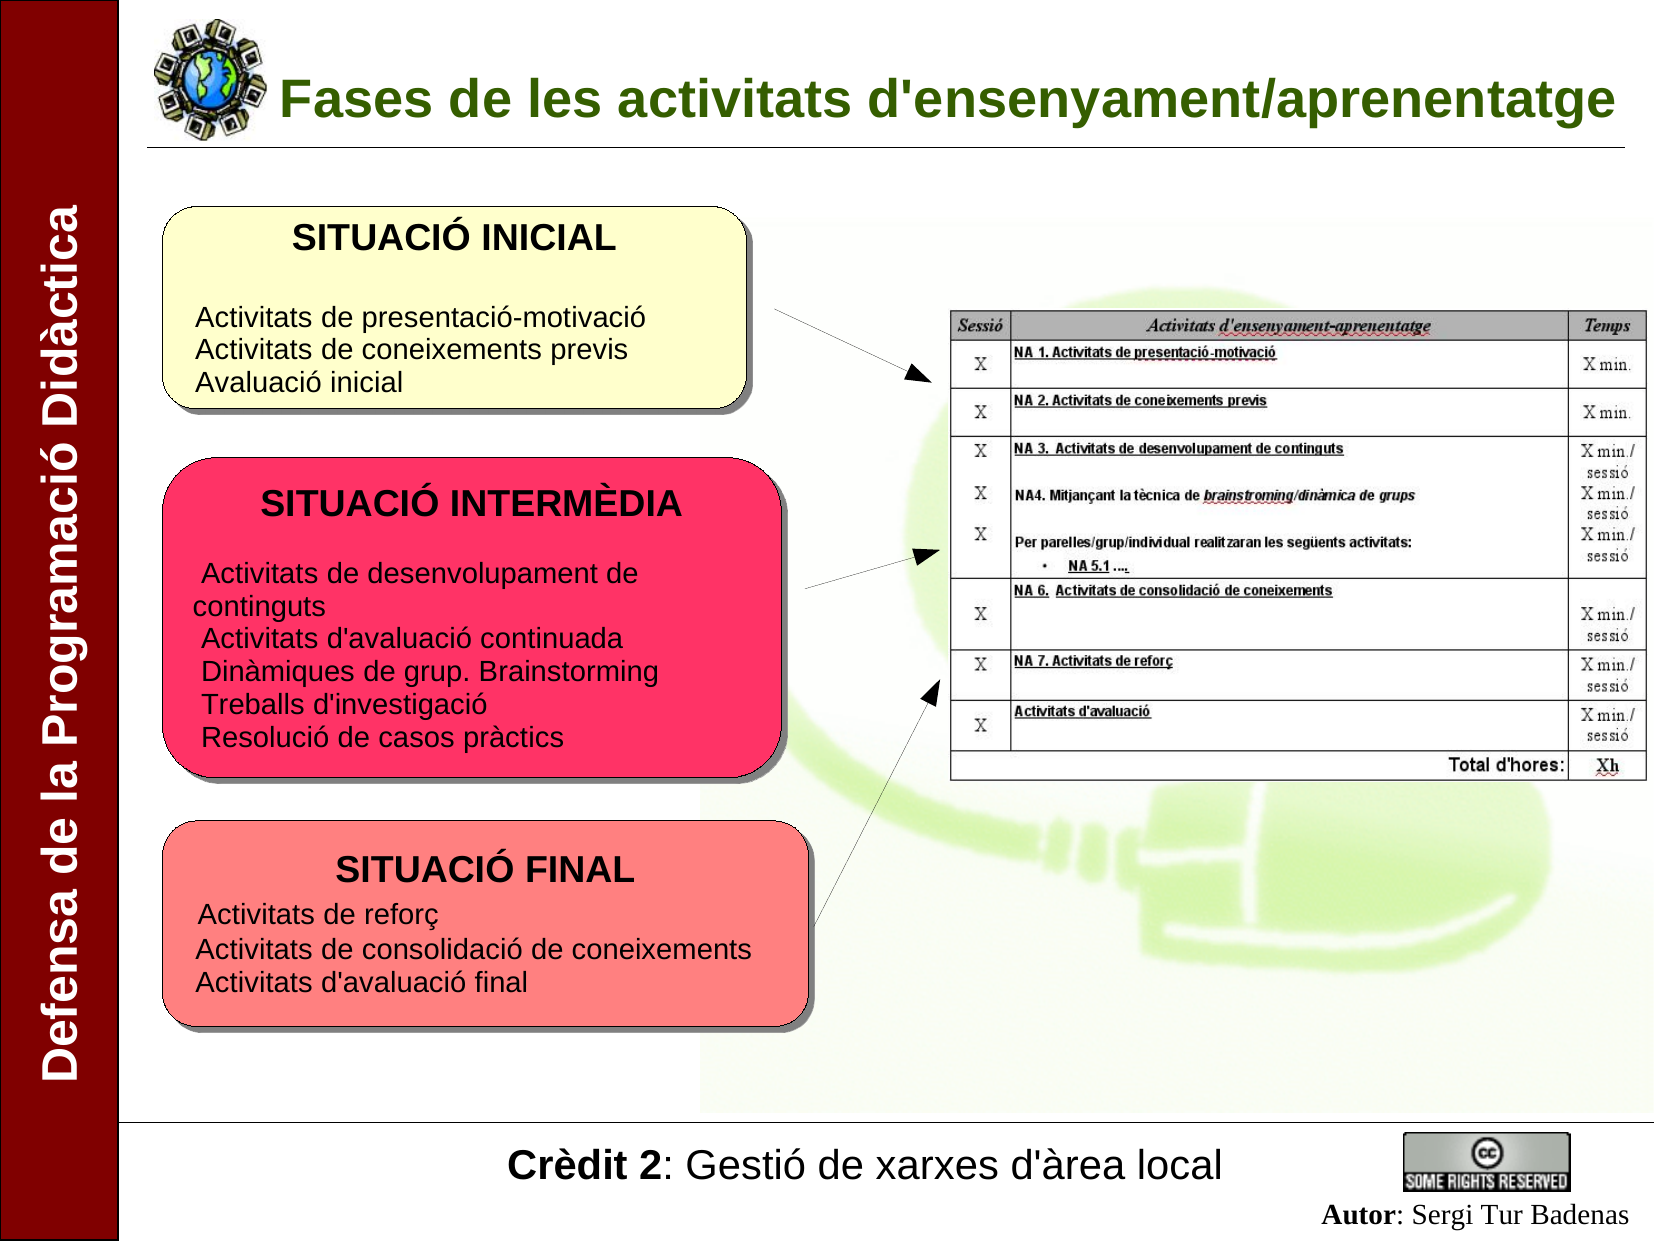

# Fases de les activitats d'ensenyament/aprenentatge
SITUACIÓ INICIAL
 Activitats de presentació-motivació
 Activitats de coneixements previs
 Avaluació inicial
SITUACIÓ INTERMÈDIA
 Activitats de desenvolupament de continguts
 Activitats d'avaluació continuada
 Dinàmiques de grup. Brainstorming
 Treballs d'investigació
 Resolució de casos pràctics
SITUACIÓ FINAL
 Activitats de reforç
 Activitats de consolidació de coneixements
 Activitats d'avaluació final